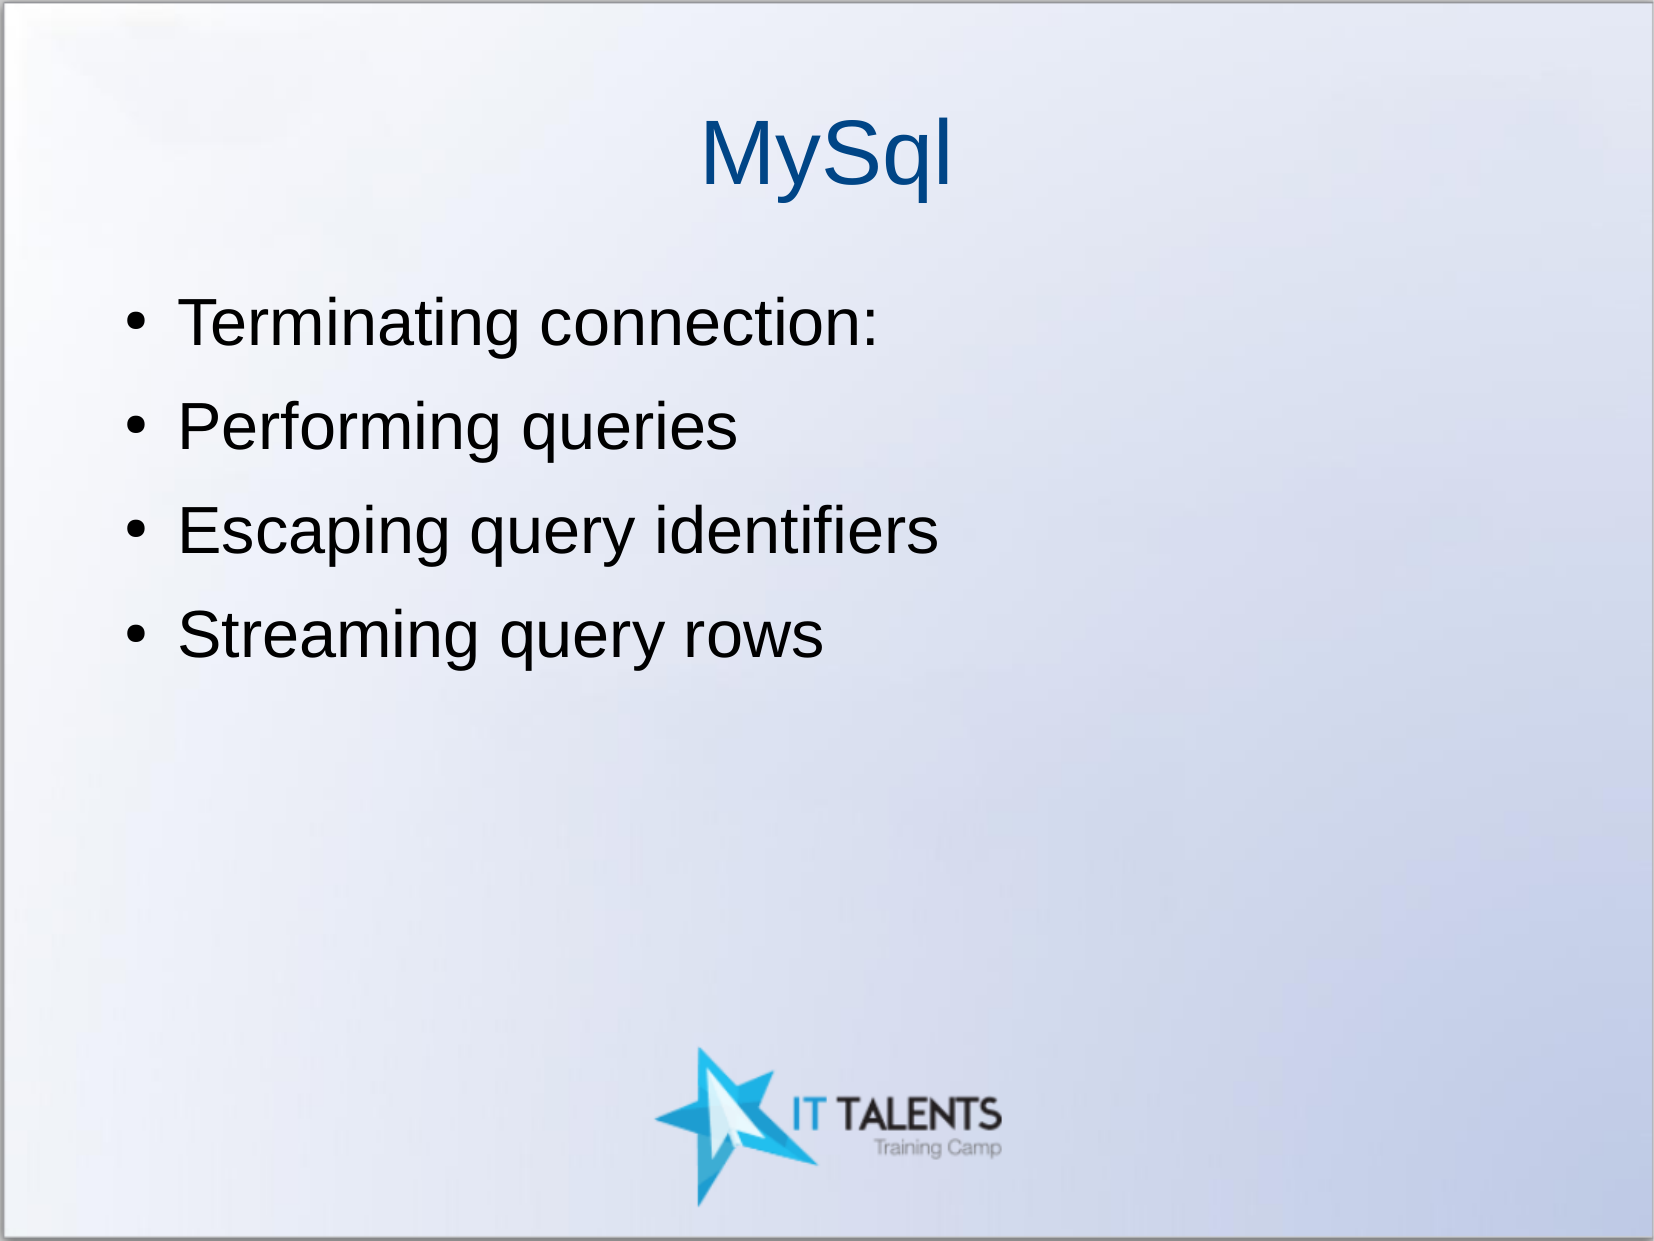

# MySql
Terminating connection:
Performing queries
Escaping query identifiers
Streaming query rows